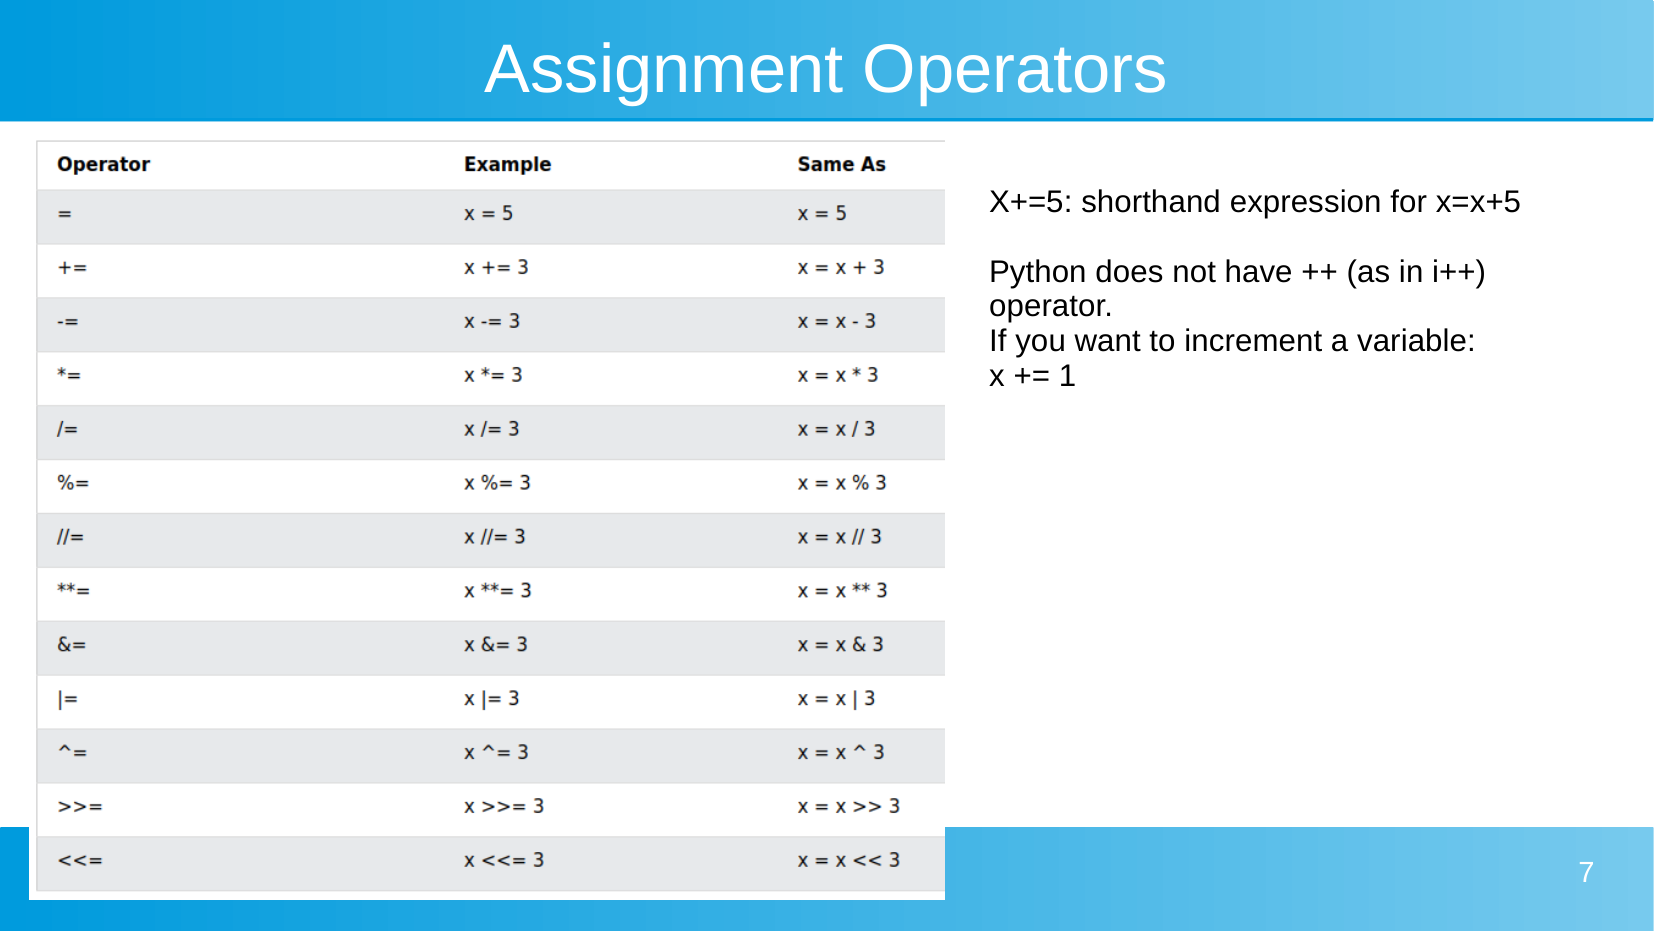

# Assignment Operators
X+=5: shorthand expression for x=x+5
Python does not have ++ (as in i++) operator.
If you want to increment a variable:
x += 1
7